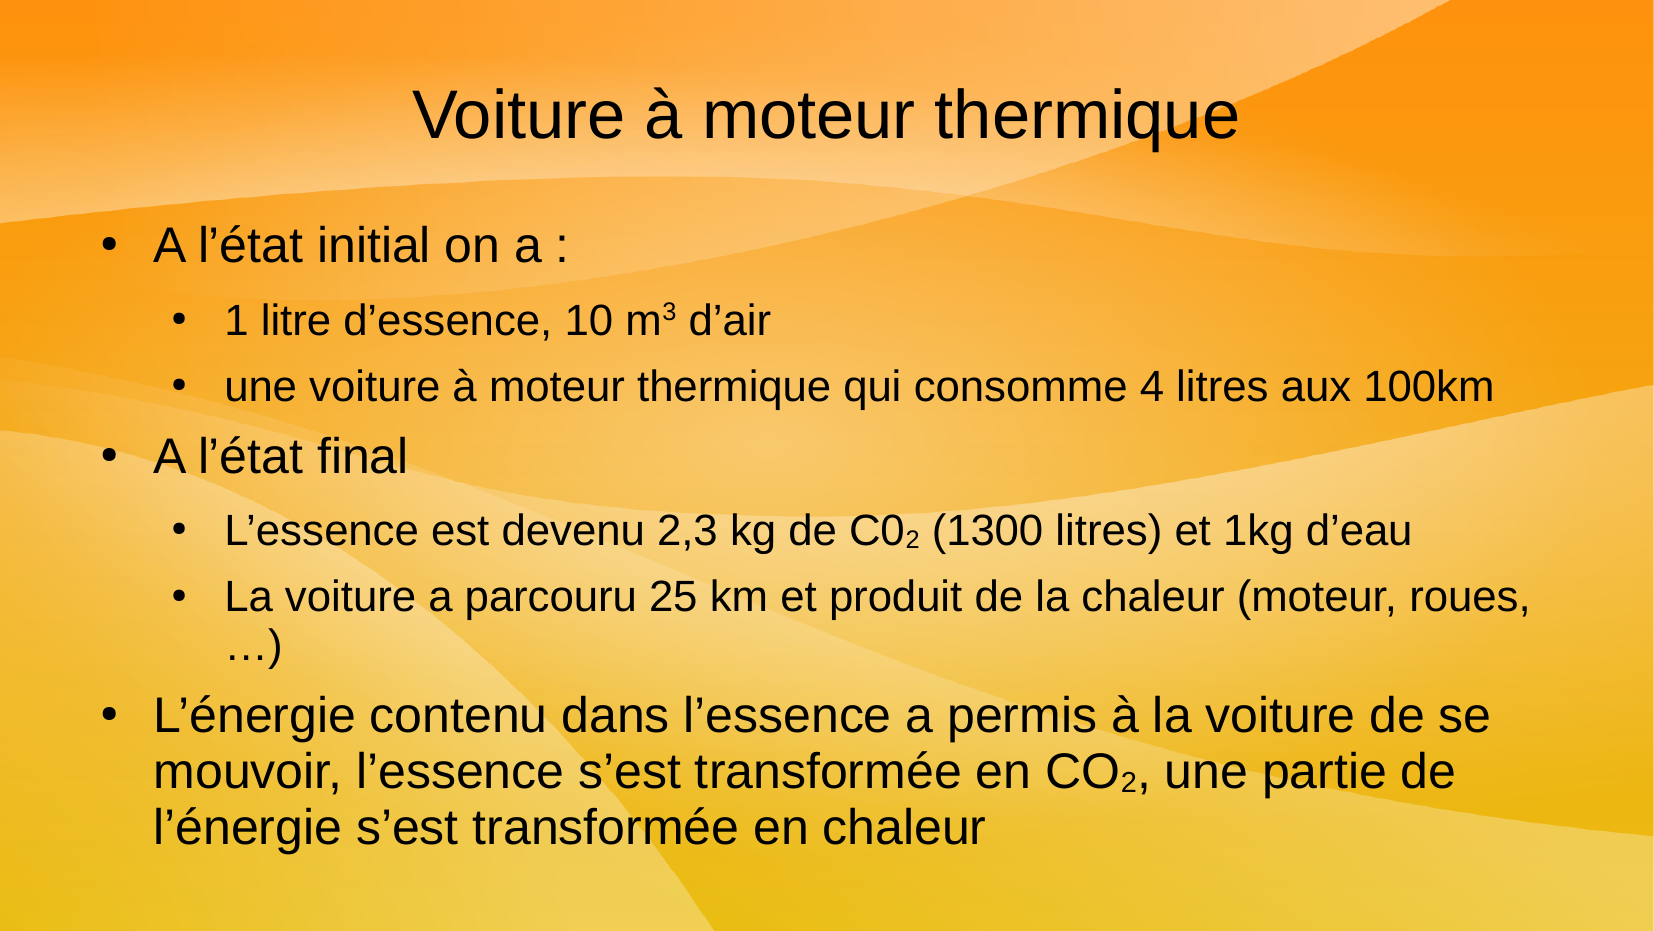

# Voiture à moteur thermique
A l’état initial on a :
1 litre d’essence, 10 m3 d’air
une voiture à moteur thermique qui consomme 4 litres aux 100km
A l’état final
L’essence est devenu 2,3 kg de C02 (1300 litres) et 1kg d’eau
La voiture a parcouru 25 km et produit de la chaleur (moteur, roues, …)
L’énergie contenu dans l’essence a permis à la voiture de se mouvoir, l’essence s’est transformée en CO2, une partie de l’énergie s’est transformée en chaleur